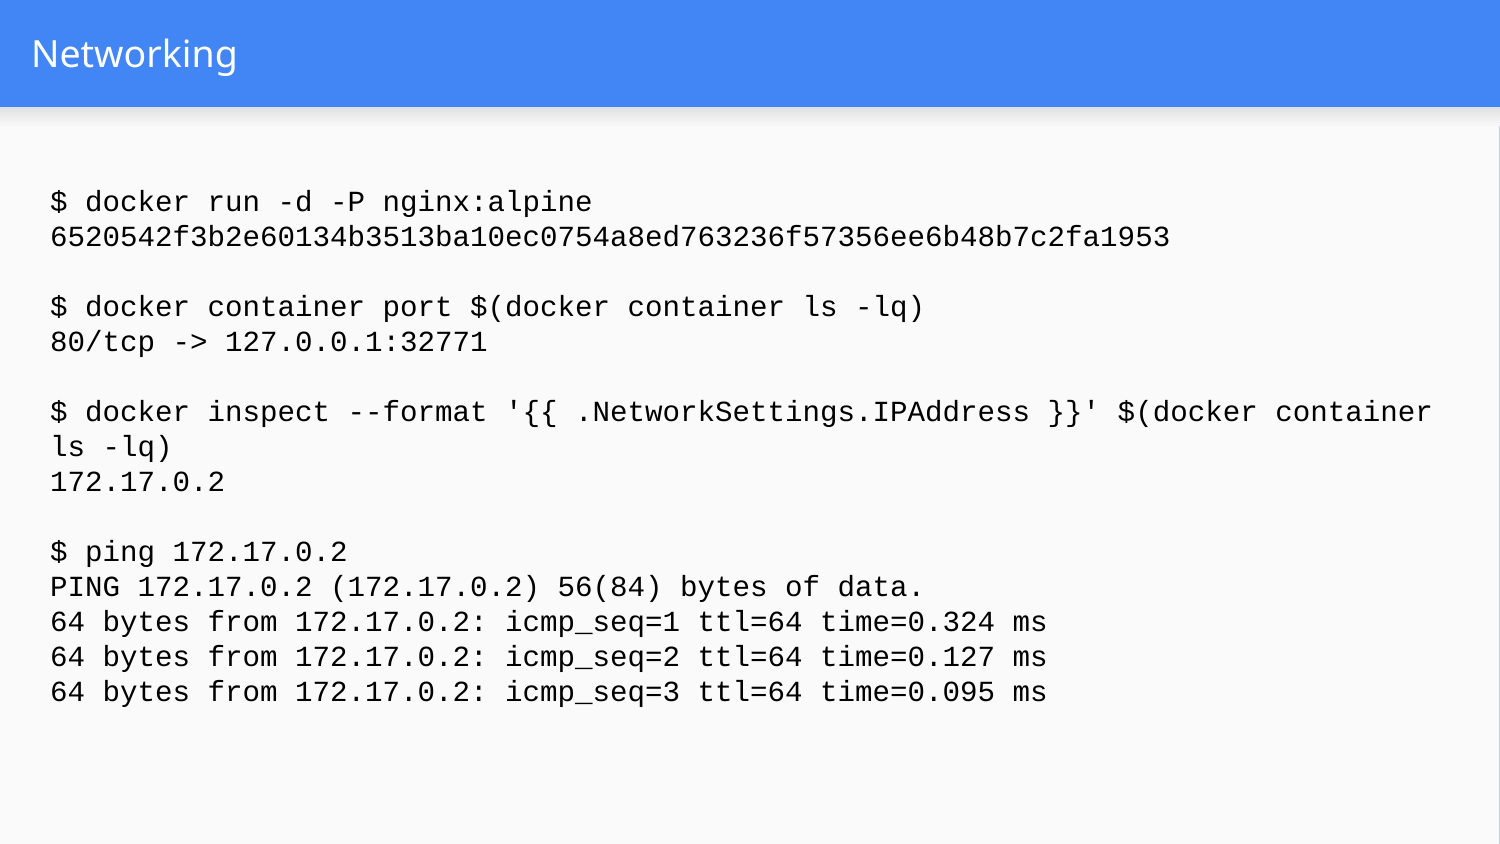

# Networking
$ docker run -d -P nginx:alpine
6520542f3b2e60134b3513ba10ec0754a8ed763236f57356ee6b48b7c2fa1953
$ docker container port $(docker container ls -lq)
80/tcp -> 127.0.0.1:32771
$ docker inspect --format '{{ .NetworkSettings.IPAddress }}' $(docker container ls -lq)
172.17.0.2
$ ping 172.17.0.2
PING 172.17.0.2 (172.17.0.2) 56(84) bytes of data.
64 bytes from 172.17.0.2: icmp_seq=1 ttl=64 time=0.324 ms
64 bytes from 172.17.0.2: icmp_seq=2 ttl=64 time=0.127 ms
64 bytes from 172.17.0.2: icmp_seq=3 ttl=64 time=0.095 ms